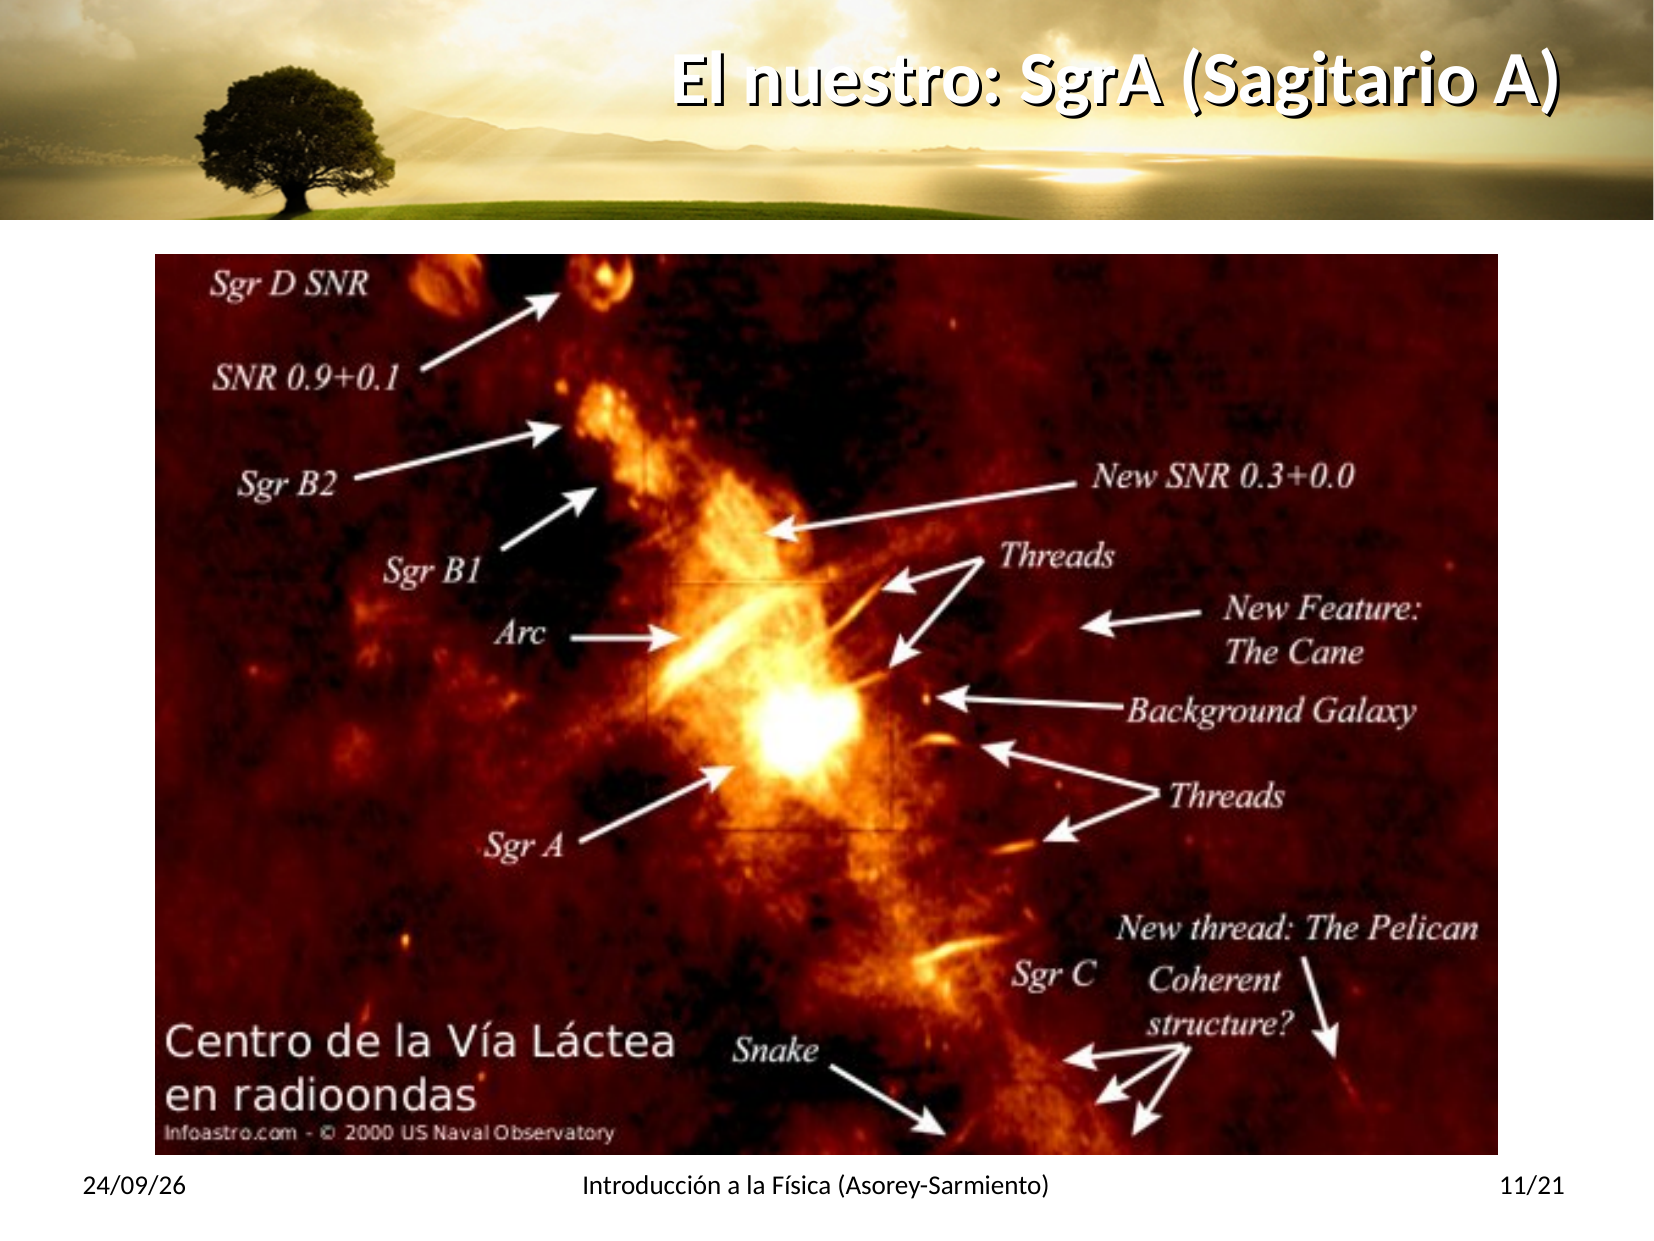

# El nuestro: SgrA (Sagitario A)
Introducción a la Física (Asorey-Sarmiento)
11